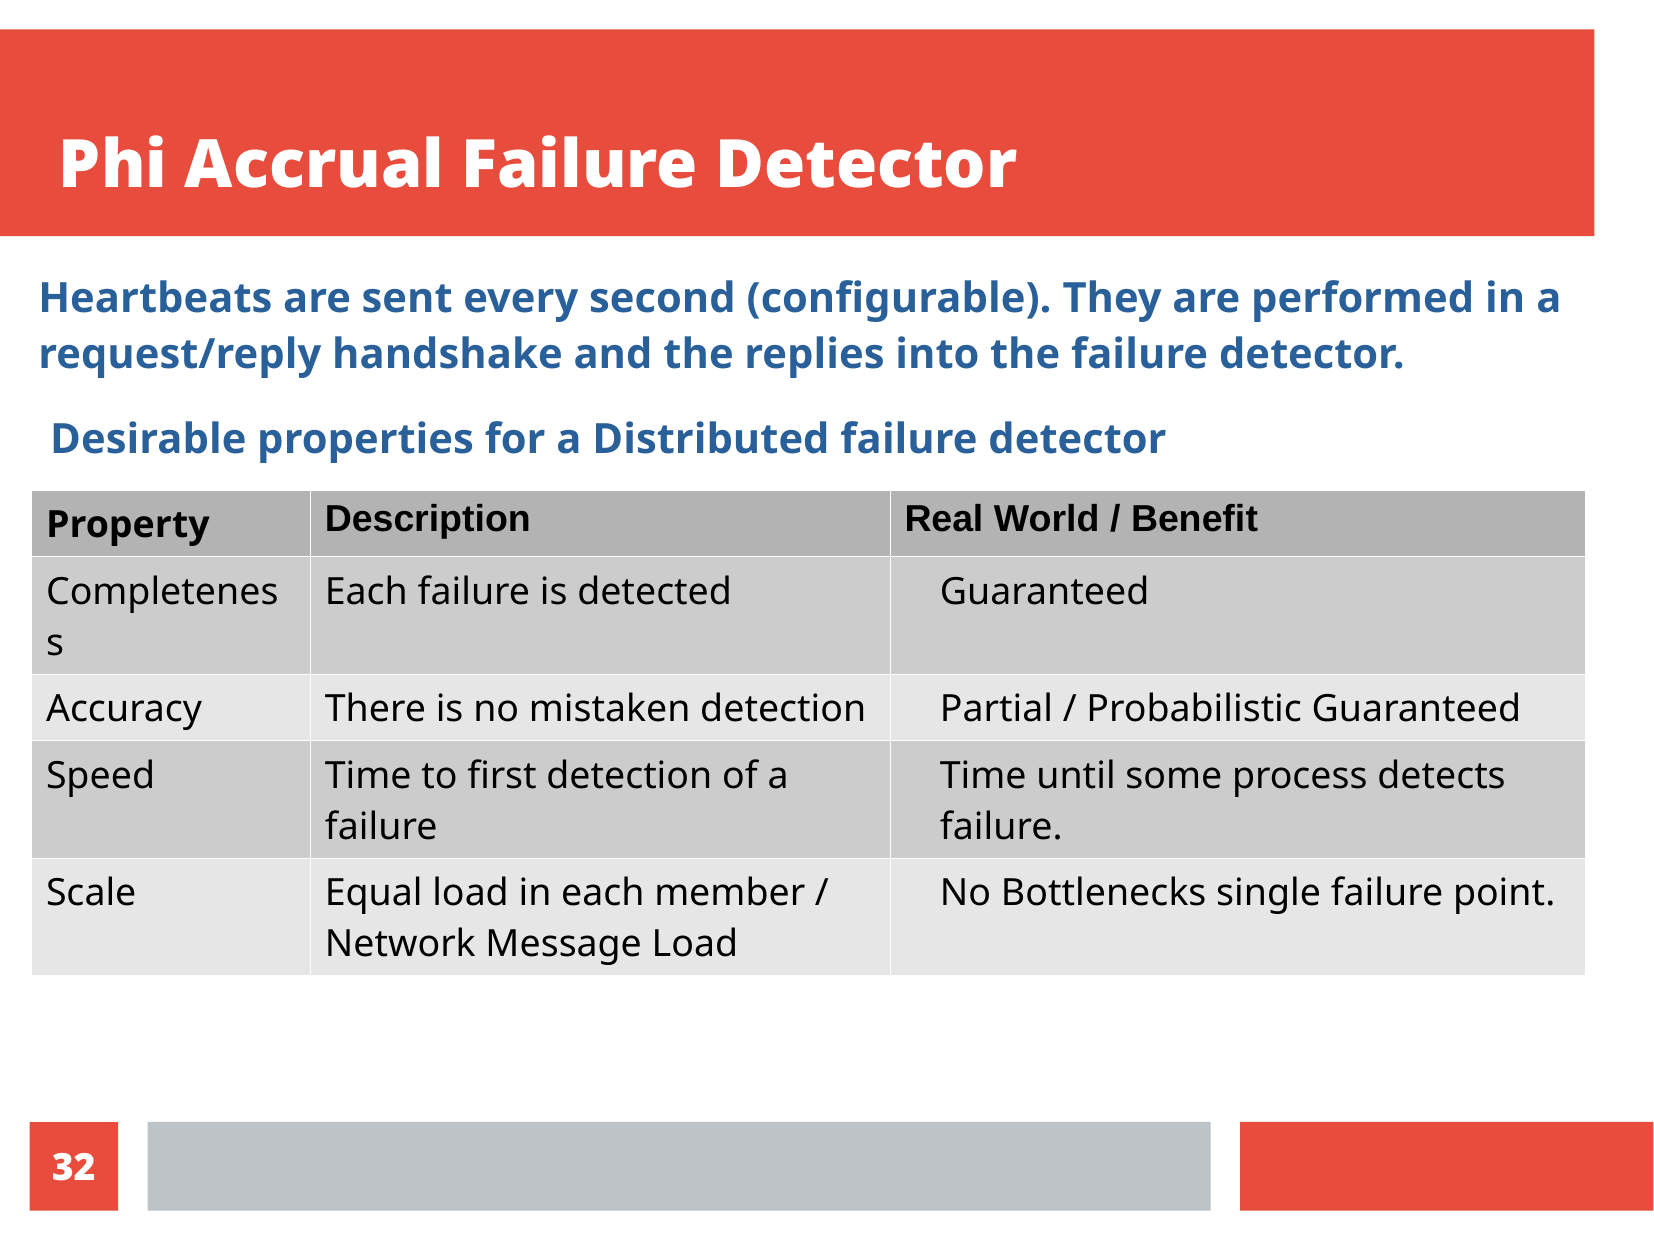

# Phi Accrual Failure Detector
Heartbeats are sent every second (configurable). They are performed in a request/reply handshake and the replies into the failure detector.
Desirable properties for a Distributed failure detector
| Property | Description | Real World / Benefit |
| --- | --- | --- |
| Completeness | Each failure is detected | Guaranteed |
| Accuracy | There is no mistaken detection | Partial / Probabilistic Guaranteed |
| Speed | Time to first detection of a failure | Time until some process detects failure. |
| Scale | Equal load in each member / Network Message Load | No Bottlenecks single failure point. |
32